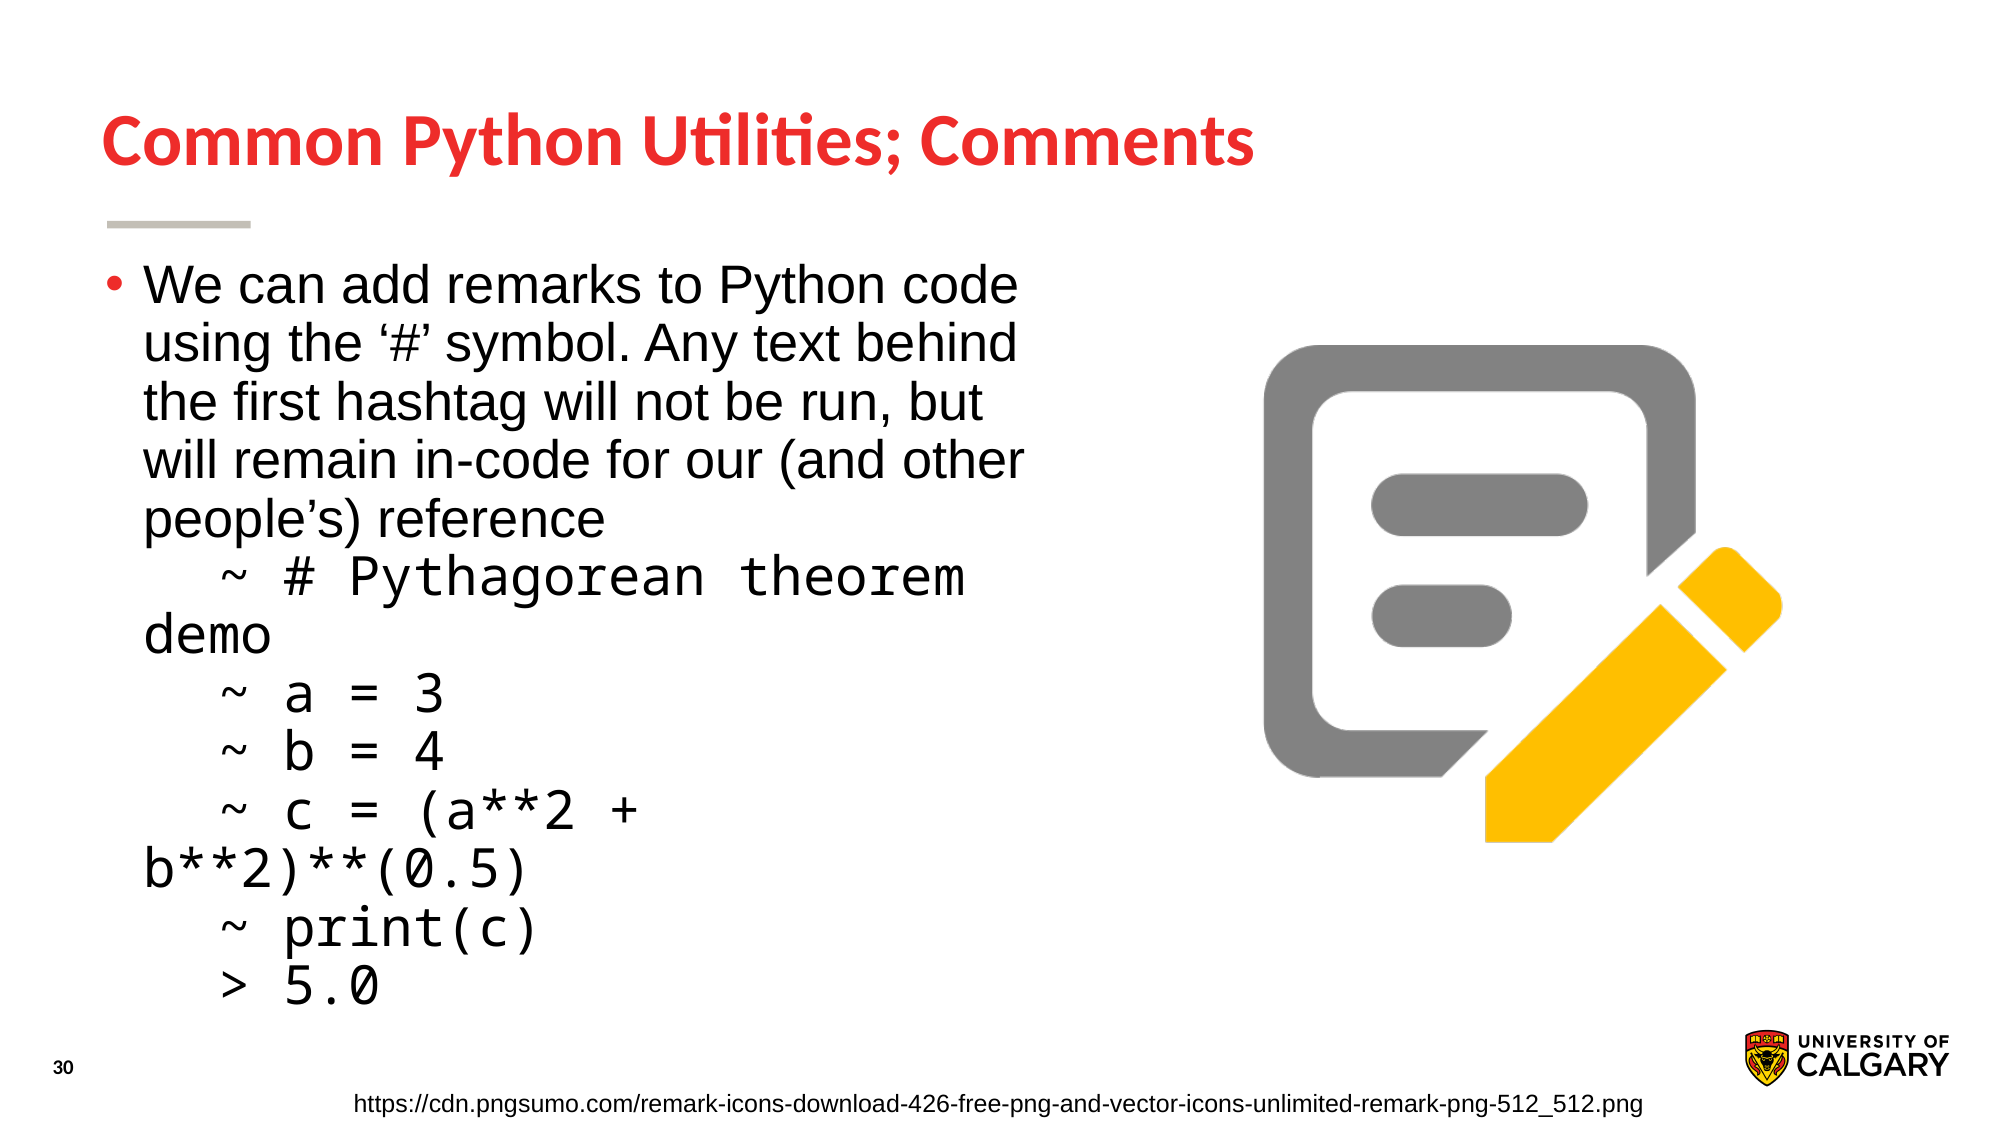

# Common Python Utilities; Comments
We can add remarks to Python code using the ‘#’ symbol. Any text behind the first hashtag will not be run, but will remain in-code for our (and other people’s) reference
	~ # Pythagorean theorem demo
	~ a = 3
	~ b = 4
	~ c = (a**2 + b**2)**(0.5)
	~ print(c)
	> 5.0
https://cdn.pngsumo.com/remark-icons-download-426-free-png-and-vector-icons-unlimited-remark-png-512_512.png